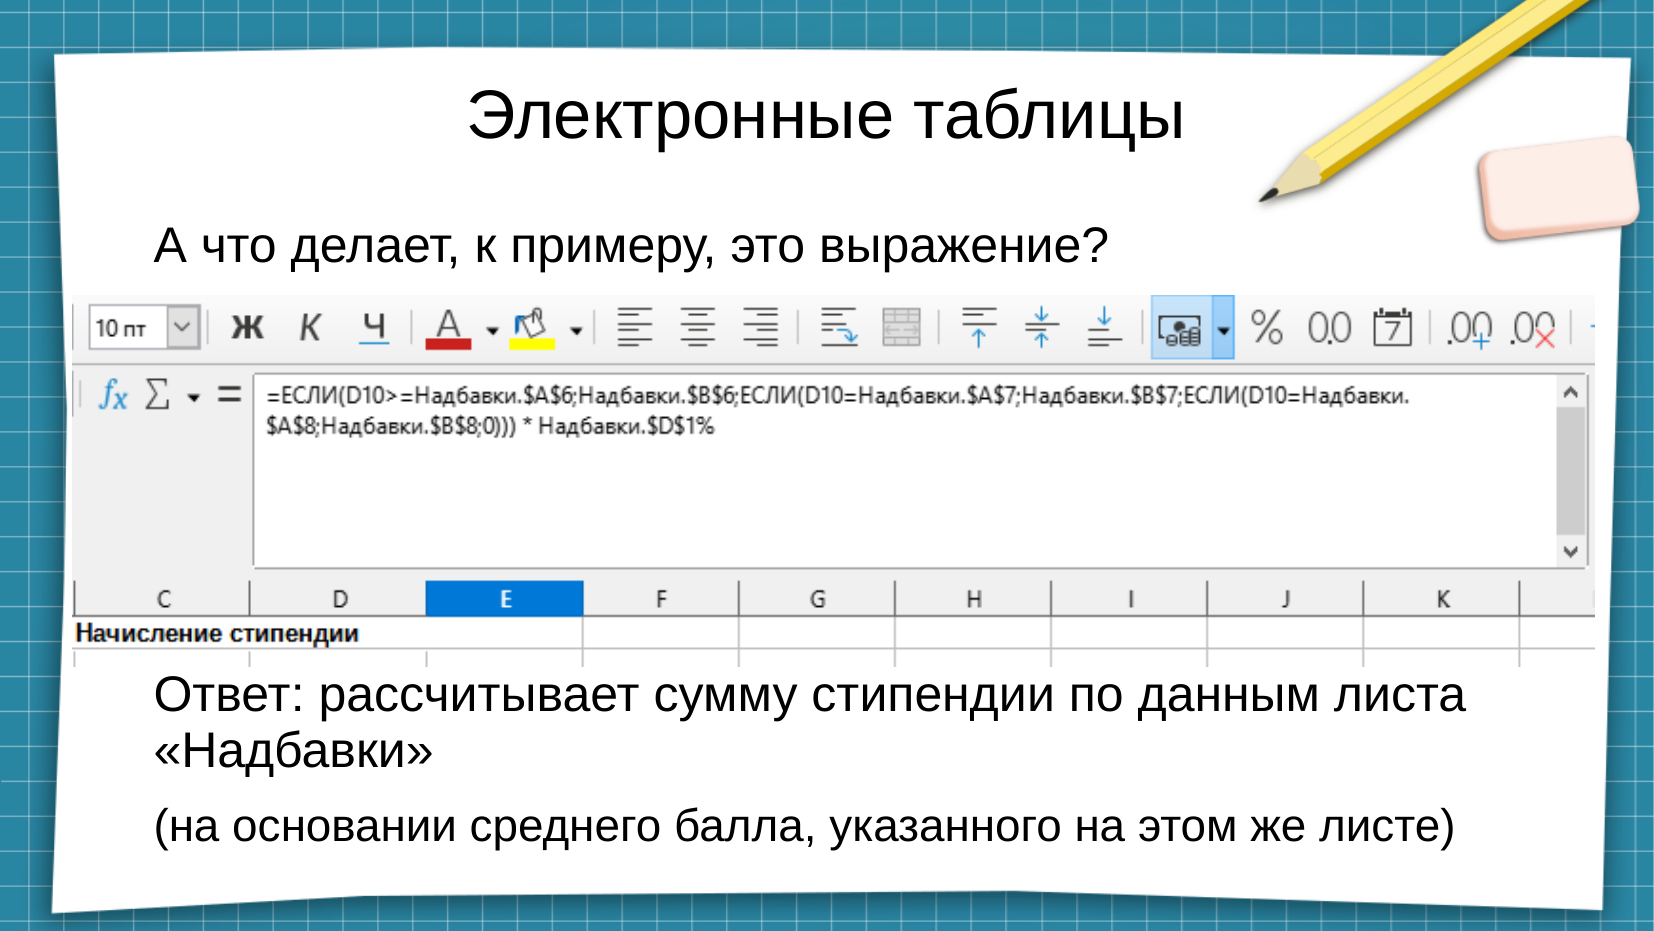

# Электронные таблицы
А что делает, к примеру, это выражение?
Ответ: рассчитывает сумму стипендии по данным листа «Надбавки»
(на основании среднего балла, указанного на этом же листе)